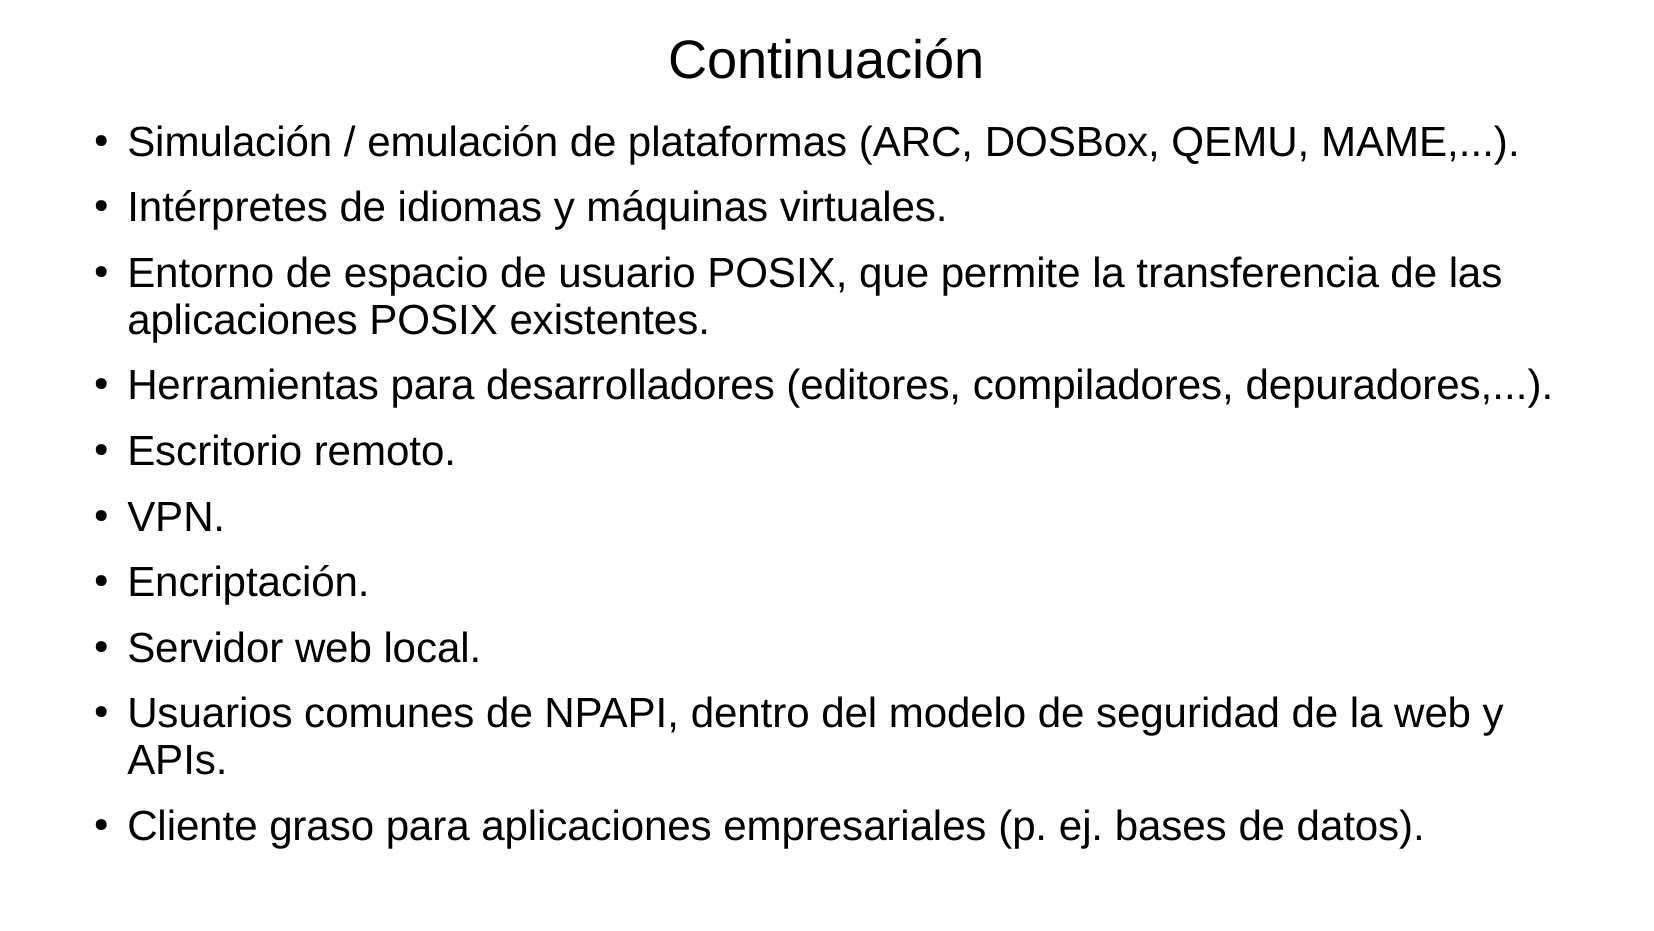

# Continuación
Simulación / emulación de plataformas (ARC, DOSBox, QEMU, MAME,...).
Intérpretes de idiomas y máquinas virtuales.
Entorno de espacio de usuario POSIX, que permite la transferencia de las aplicaciones POSIX existentes.
Herramientas para desarrolladores (editores, compiladores, depuradores,...).
Escritorio remoto.
VPN.
Encriptación.
Servidor web local.
Usuarios comunes de NPAPI, dentro del modelo de seguridad de la web y APIs.
Cliente graso para aplicaciones empresariales (p. ej. bases de datos).